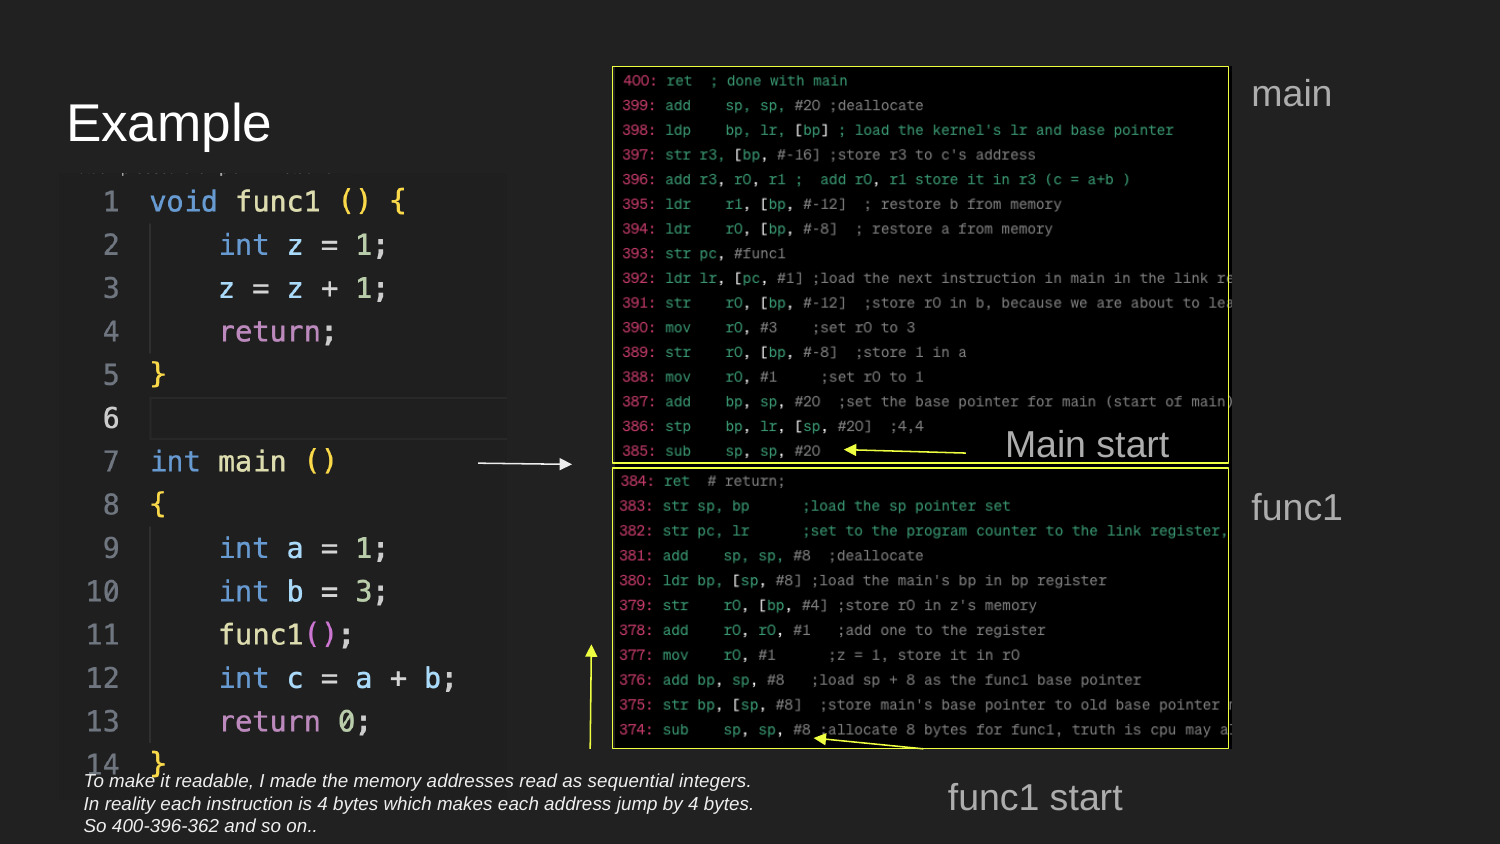

main
# Example
Main start
func1
To make it readable, I made the memory addresses read as sequential integers. In reality each instruction is 4 bytes which makes each address jump by 4 bytes. So 400-396-362 and so on..
func1 start